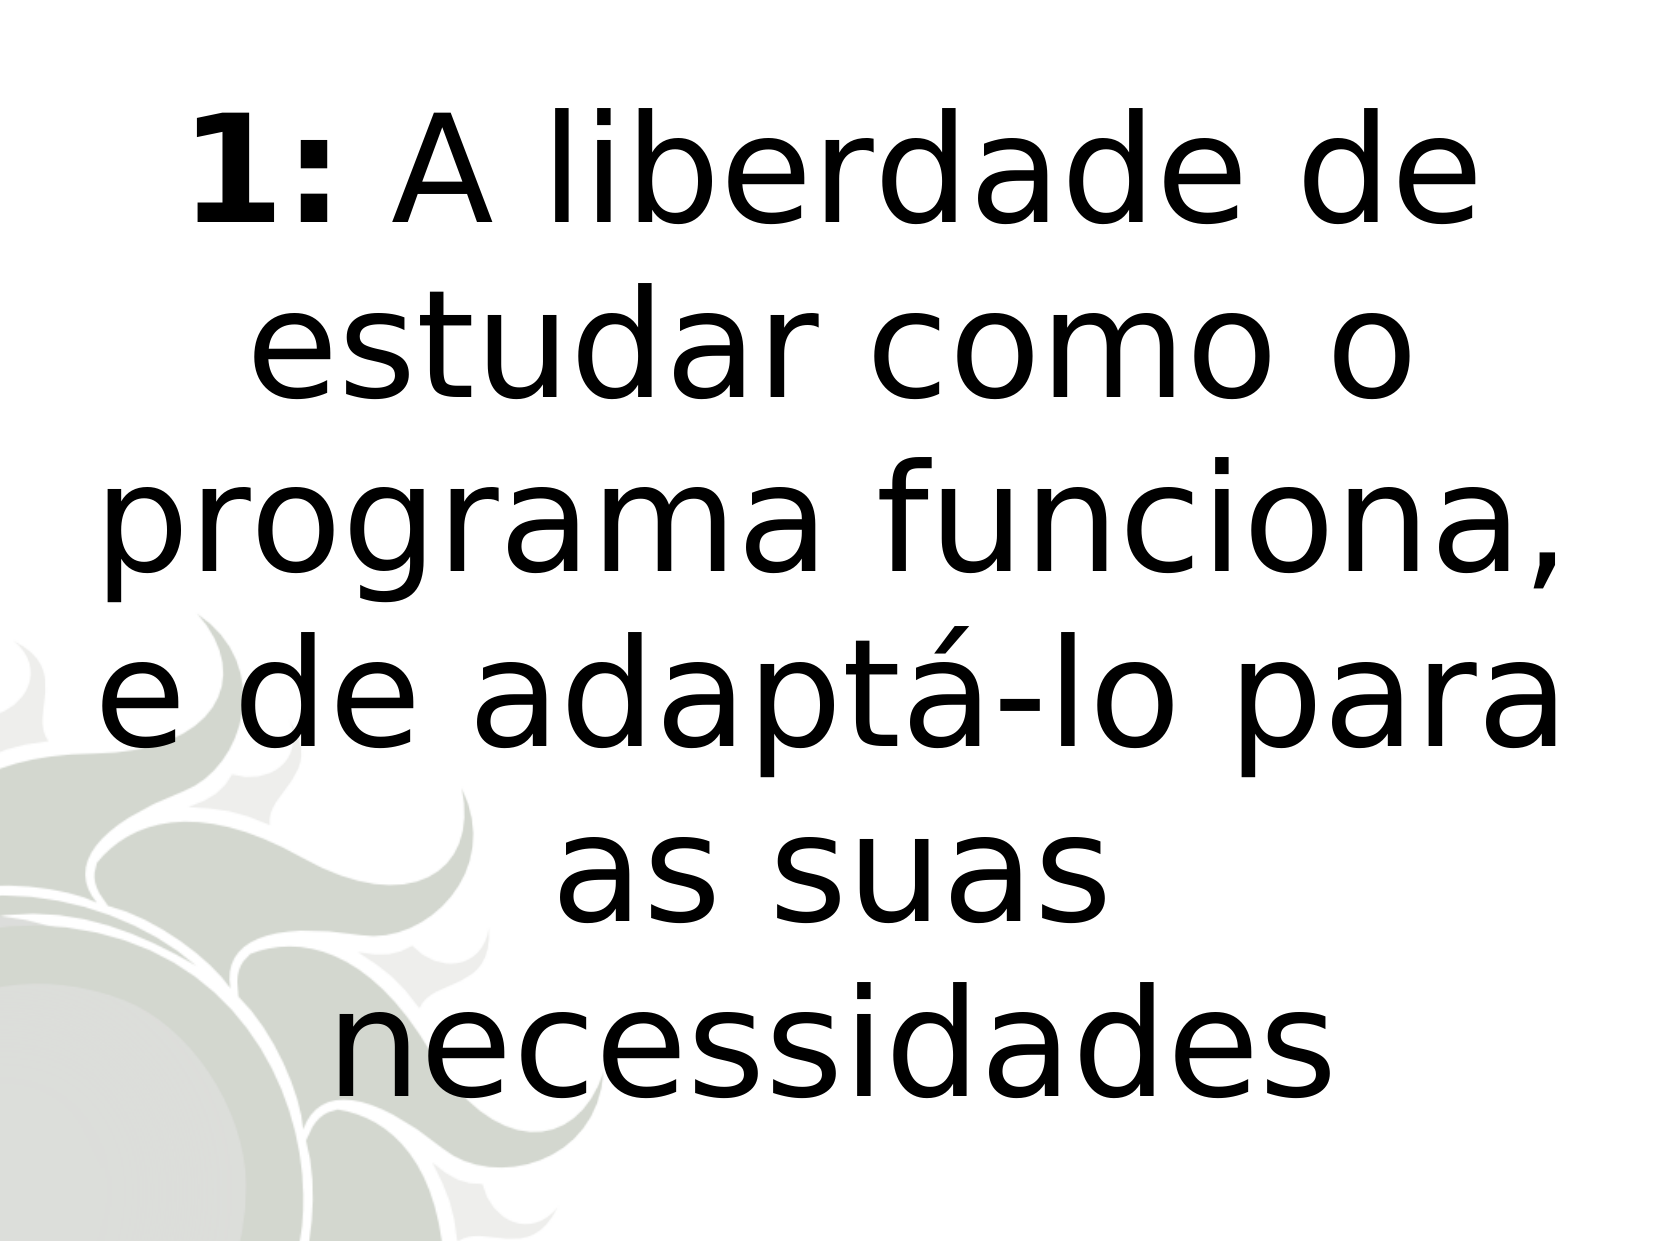

# 1: A liberdade de estudar como o programa funciona, e de adaptá-lo para as suas necessidades